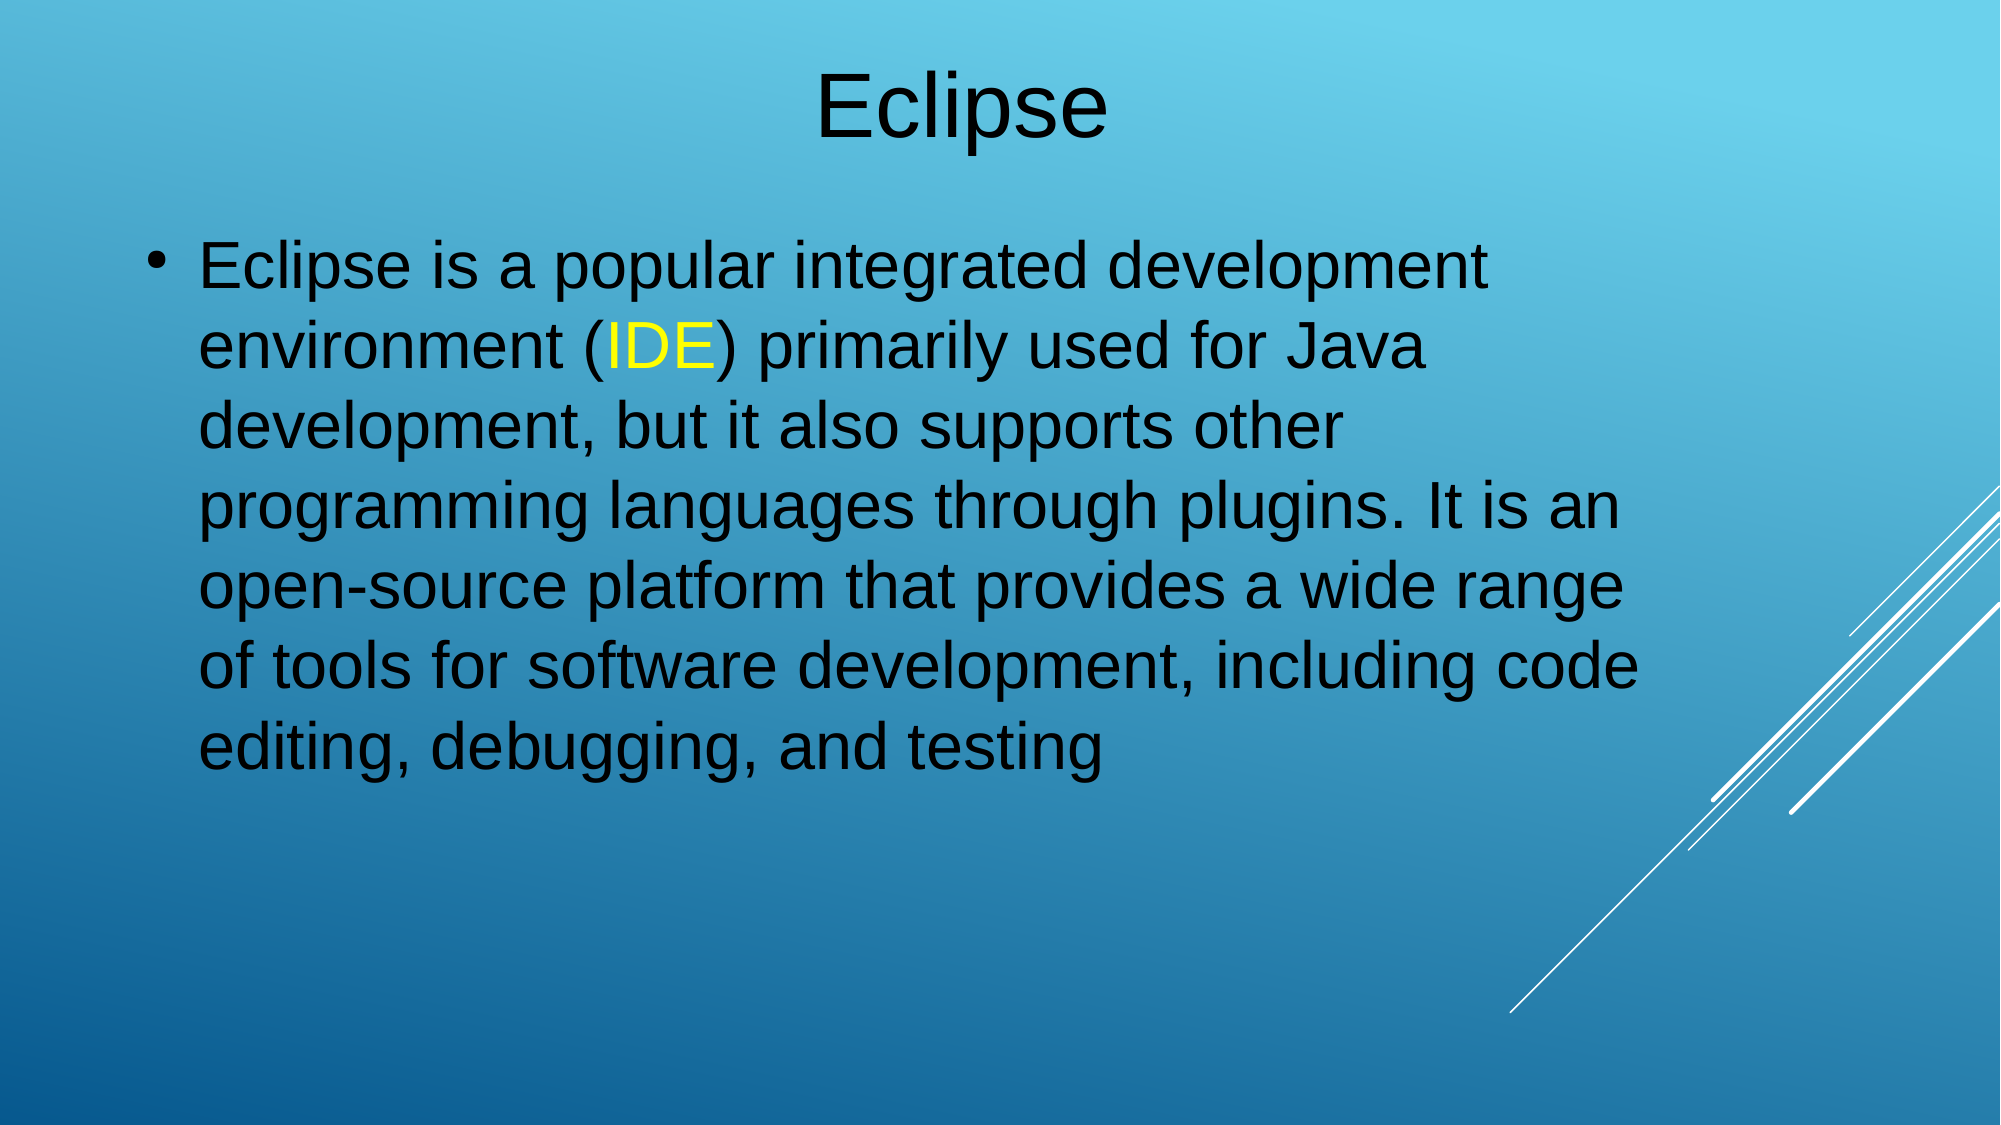

# Eclipse
Eclipse is a popular integrated development environment (IDE) primarily used for Java development, but it also supports other programming languages through plugins. It is an open-source platform that provides a wide range of tools for software development, including code editing, debugging, and testing